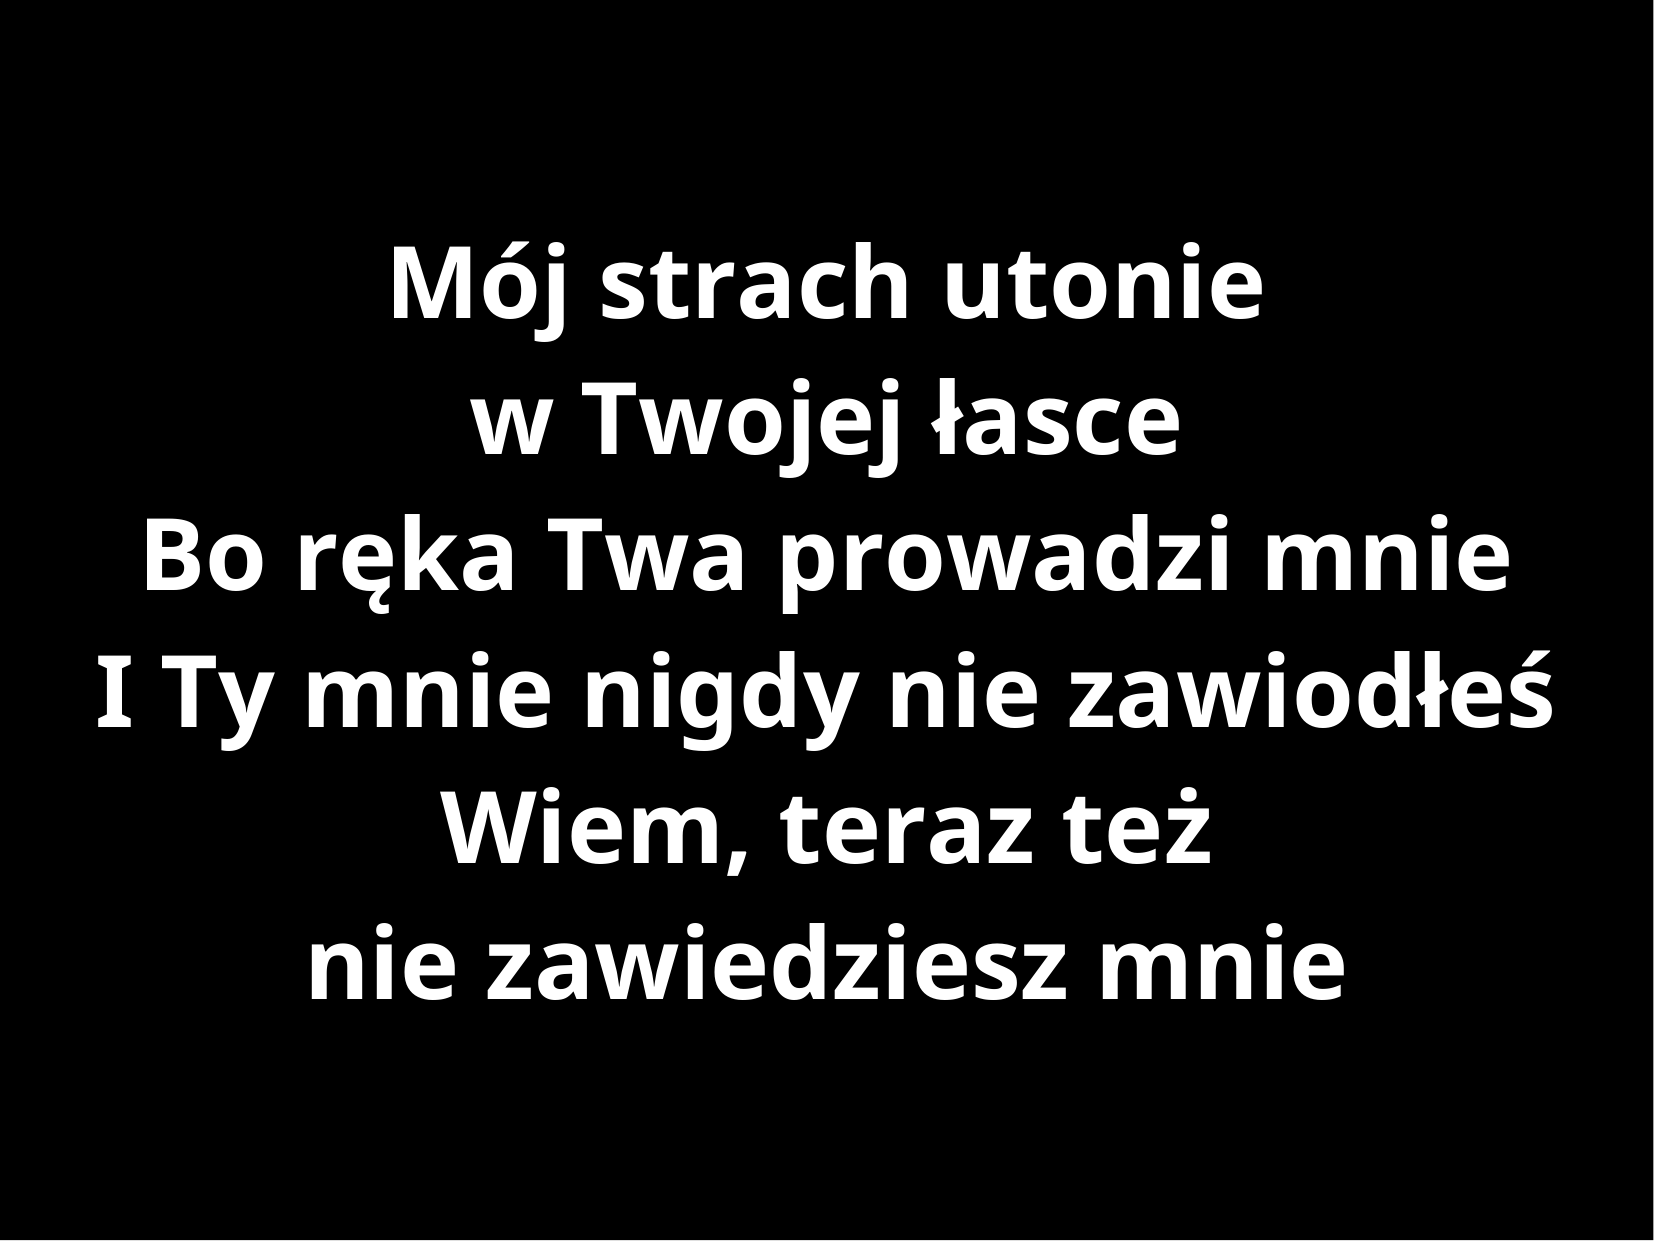

# Mój strach utonie w Twojej łasce Bo ręka Twa prowadzi mnie I Ty mnie nigdy nie zawiodłeś Wiem, teraz też nie zawiedziesz mnie